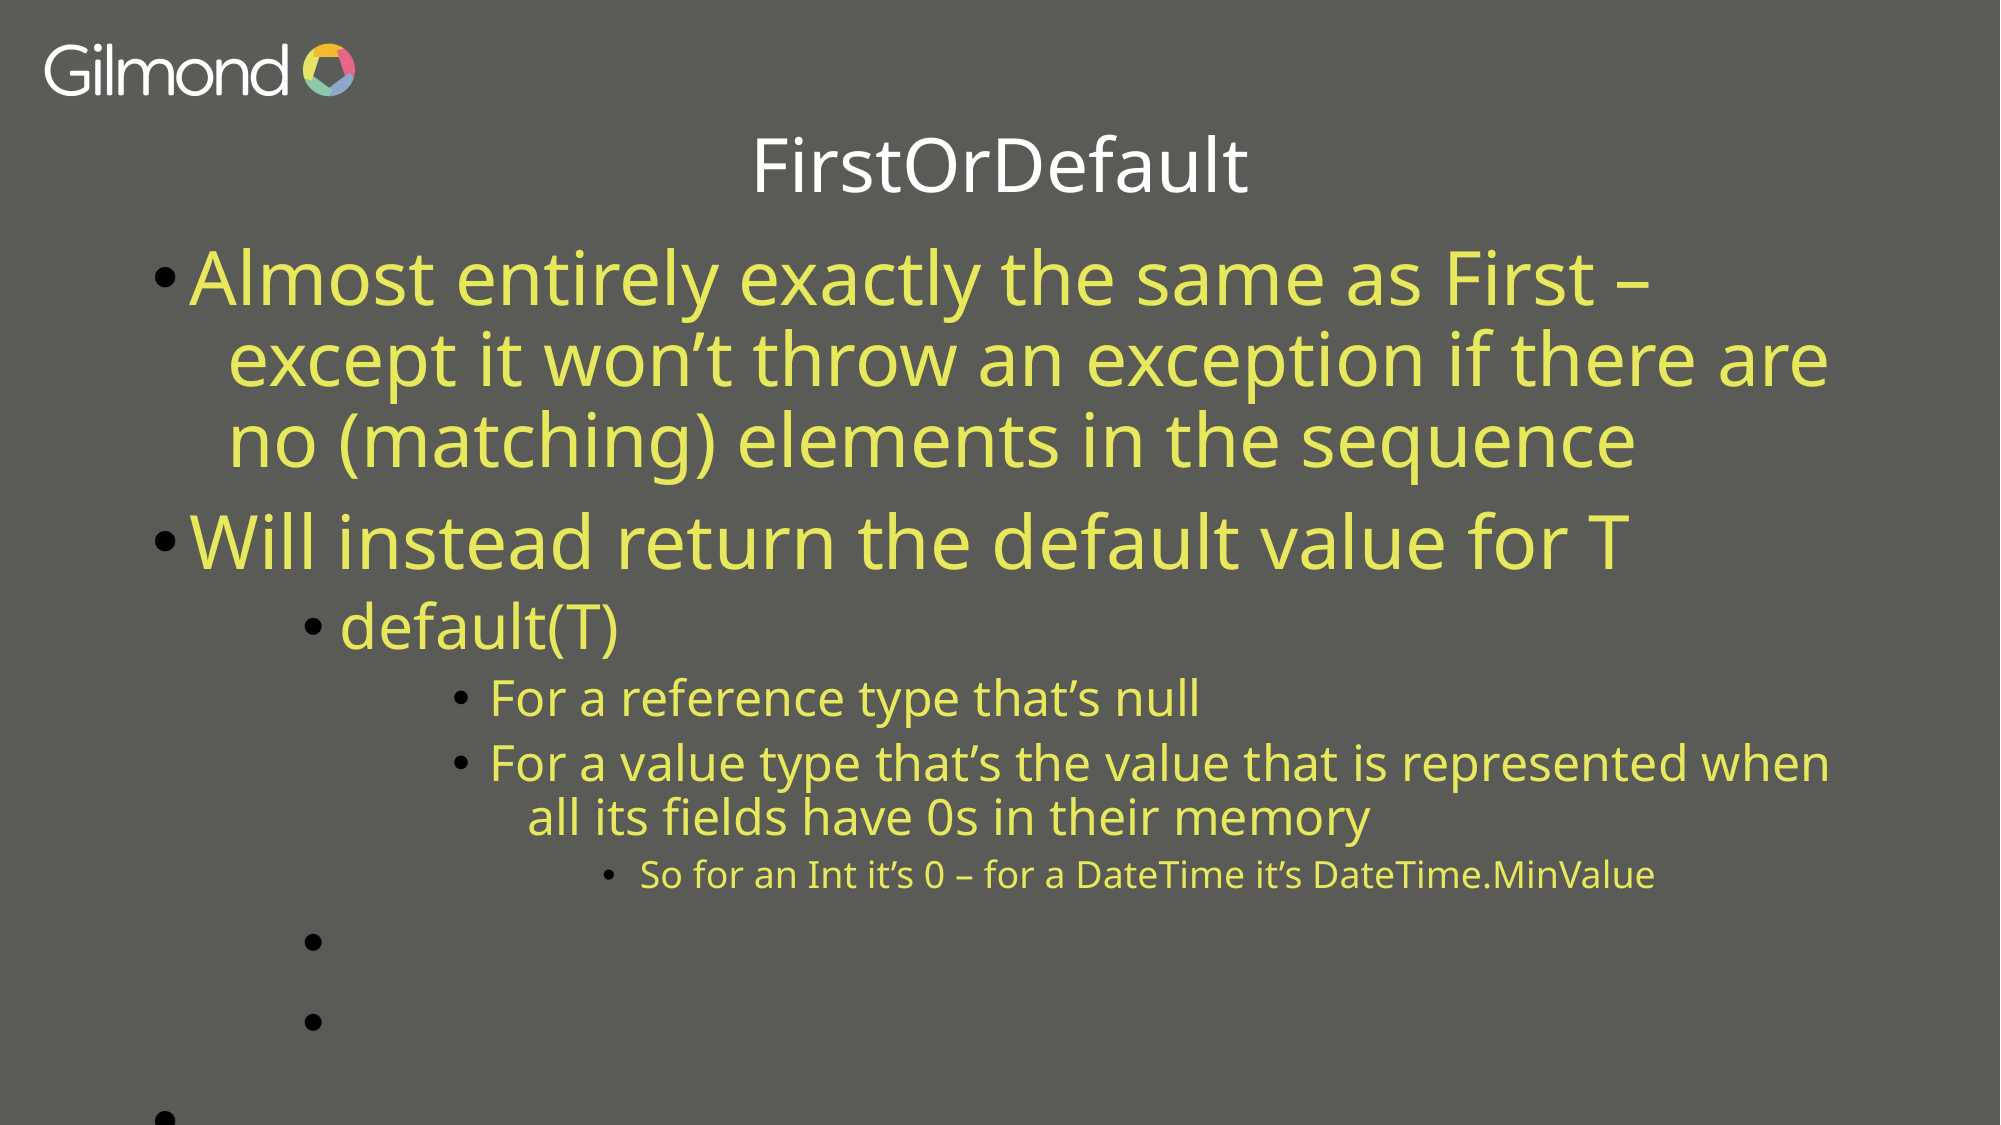

# FirstOrDefault
Almost entirely exactly the same as First – except it won’t throw an exception if there are no (matching) elements in the sequence
Will instead return the default value for T
default(T)
For a reference type that’s null
For a value type that’s the value that is represented when all its fields have 0s in their memory
So for an Int it’s 0 – for a DateTime it’s DateTime.MinValue